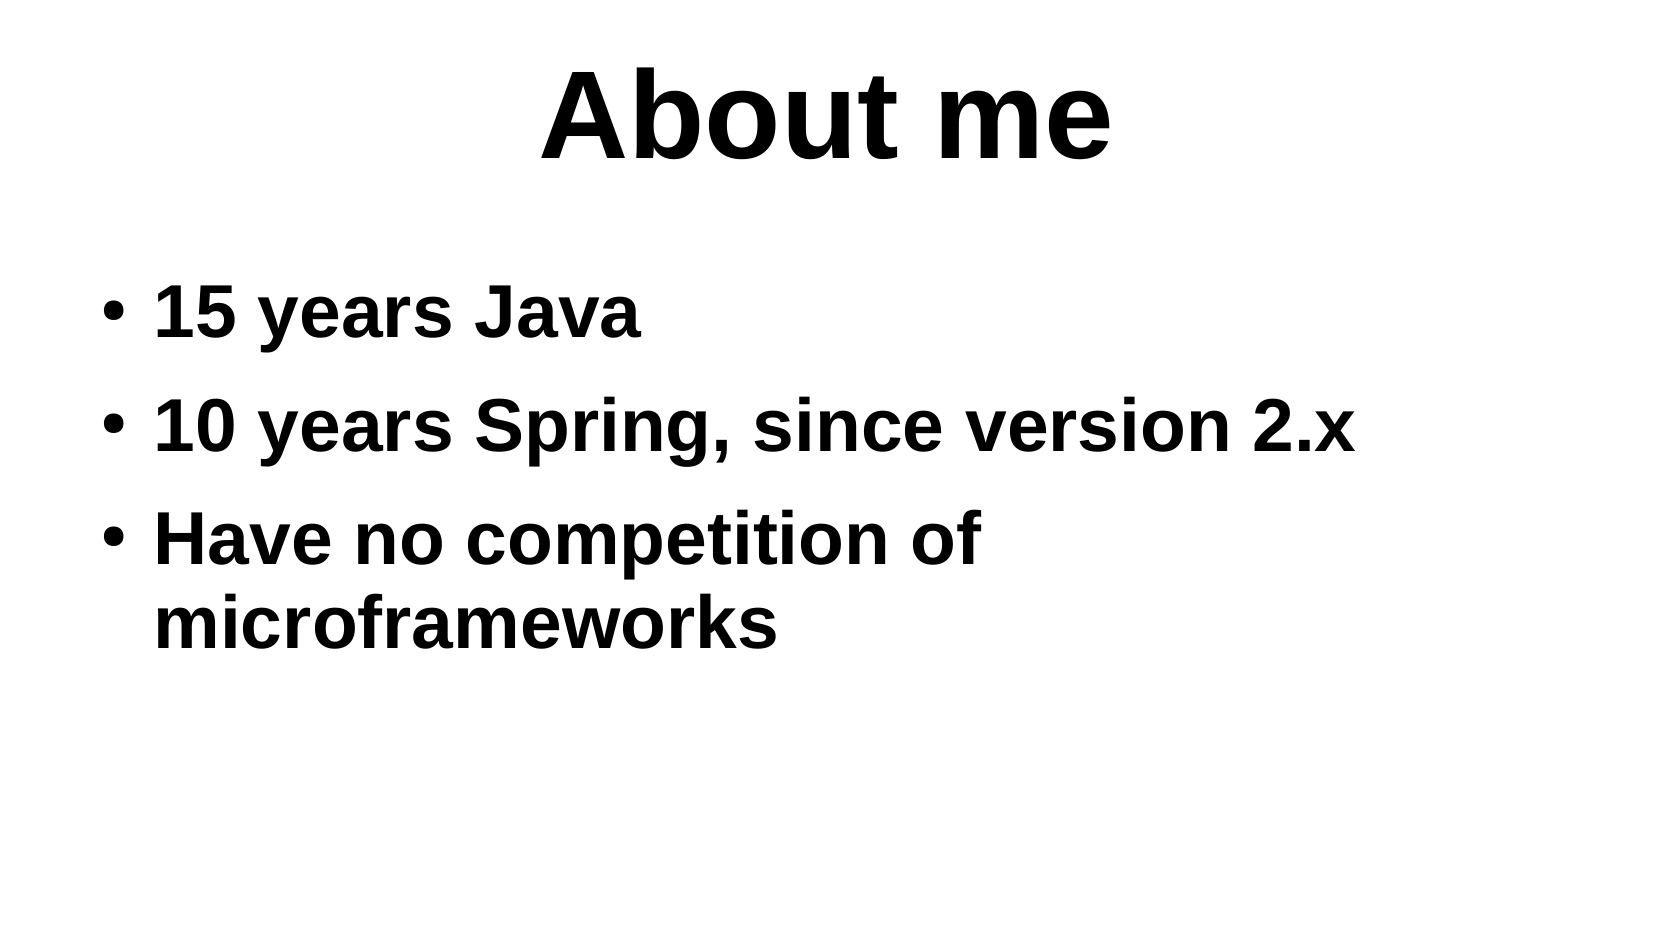

# About me
15 years Java
10 years Spring, since version 2.x
Have no competition of microframeworks